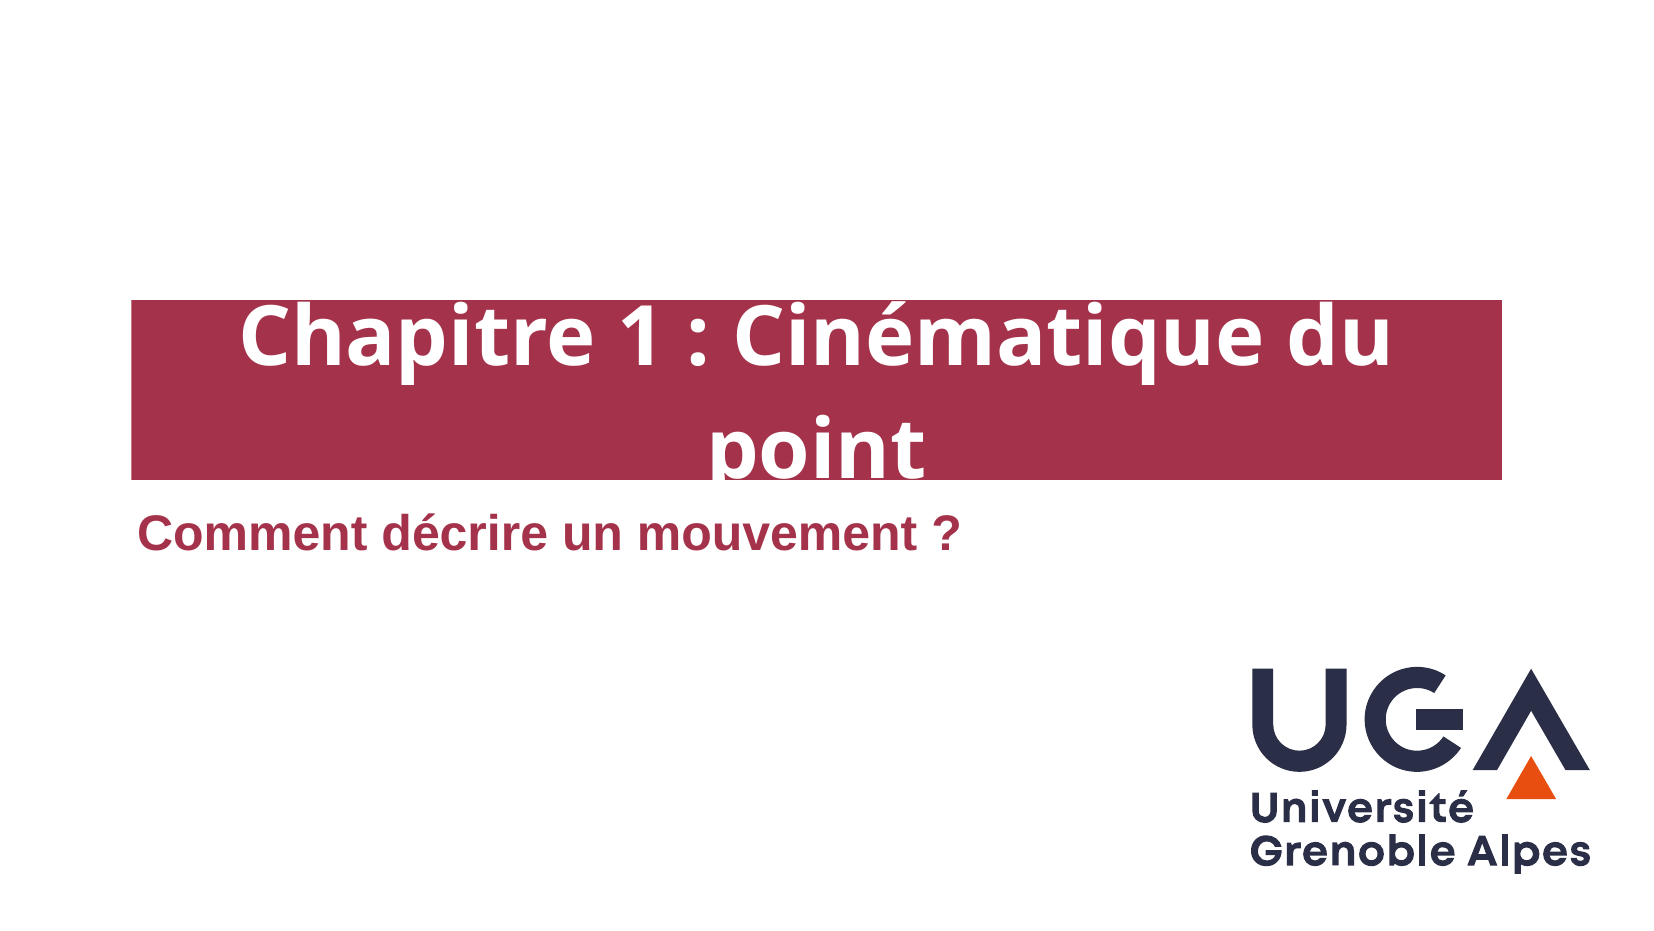

Chapitre 1 : Cinématique du point
Comment décrire un mouvement ?